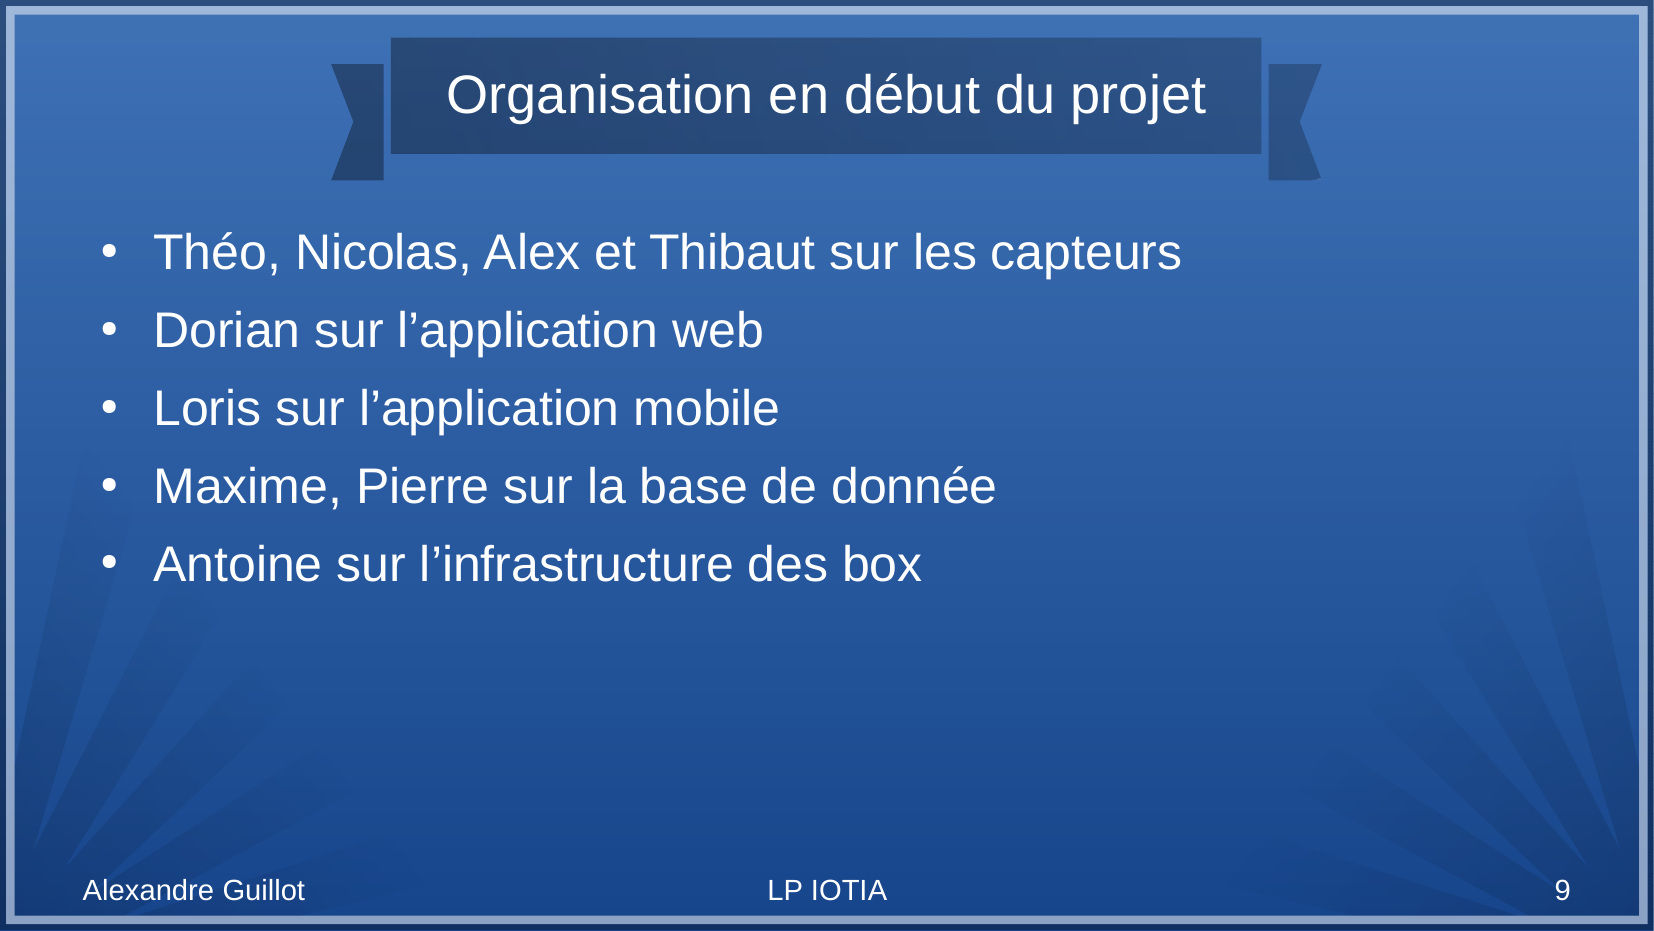

# Organisation en début du projet
Théo, Nicolas, Alex et Thibaut sur les capteurs
Dorian sur l’application web
Loris sur l’application mobile
Maxime, Pierre sur la base de donnée
Antoine sur l’infrastructure des box
Alexandre Guillot
LP IOTIA
9